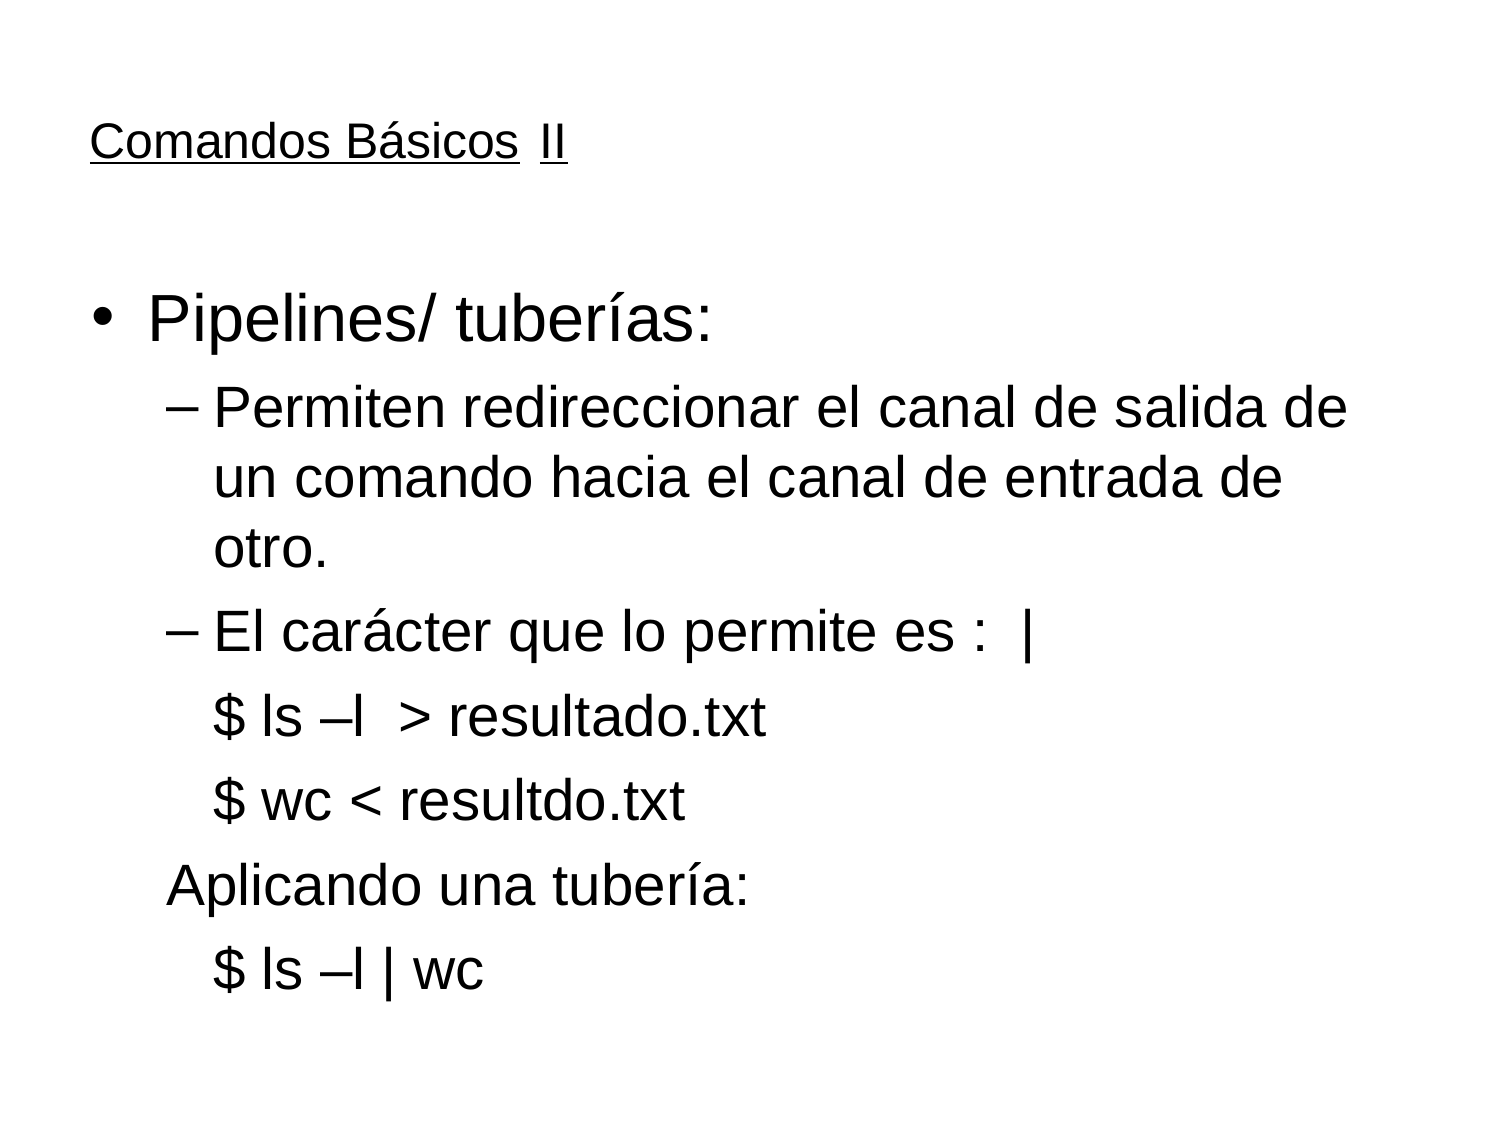

# Comandos Básicos	II
Pipelines/ tuberías:
Permiten redireccionar el canal de salida de un comando hacia el canal de entrada de otro.
El carácter que lo permite es : |
	$ ls –l > resultado.txt
	$ wc < resultdo.txt
Aplicando una tubería:
	$ ls –l | wc